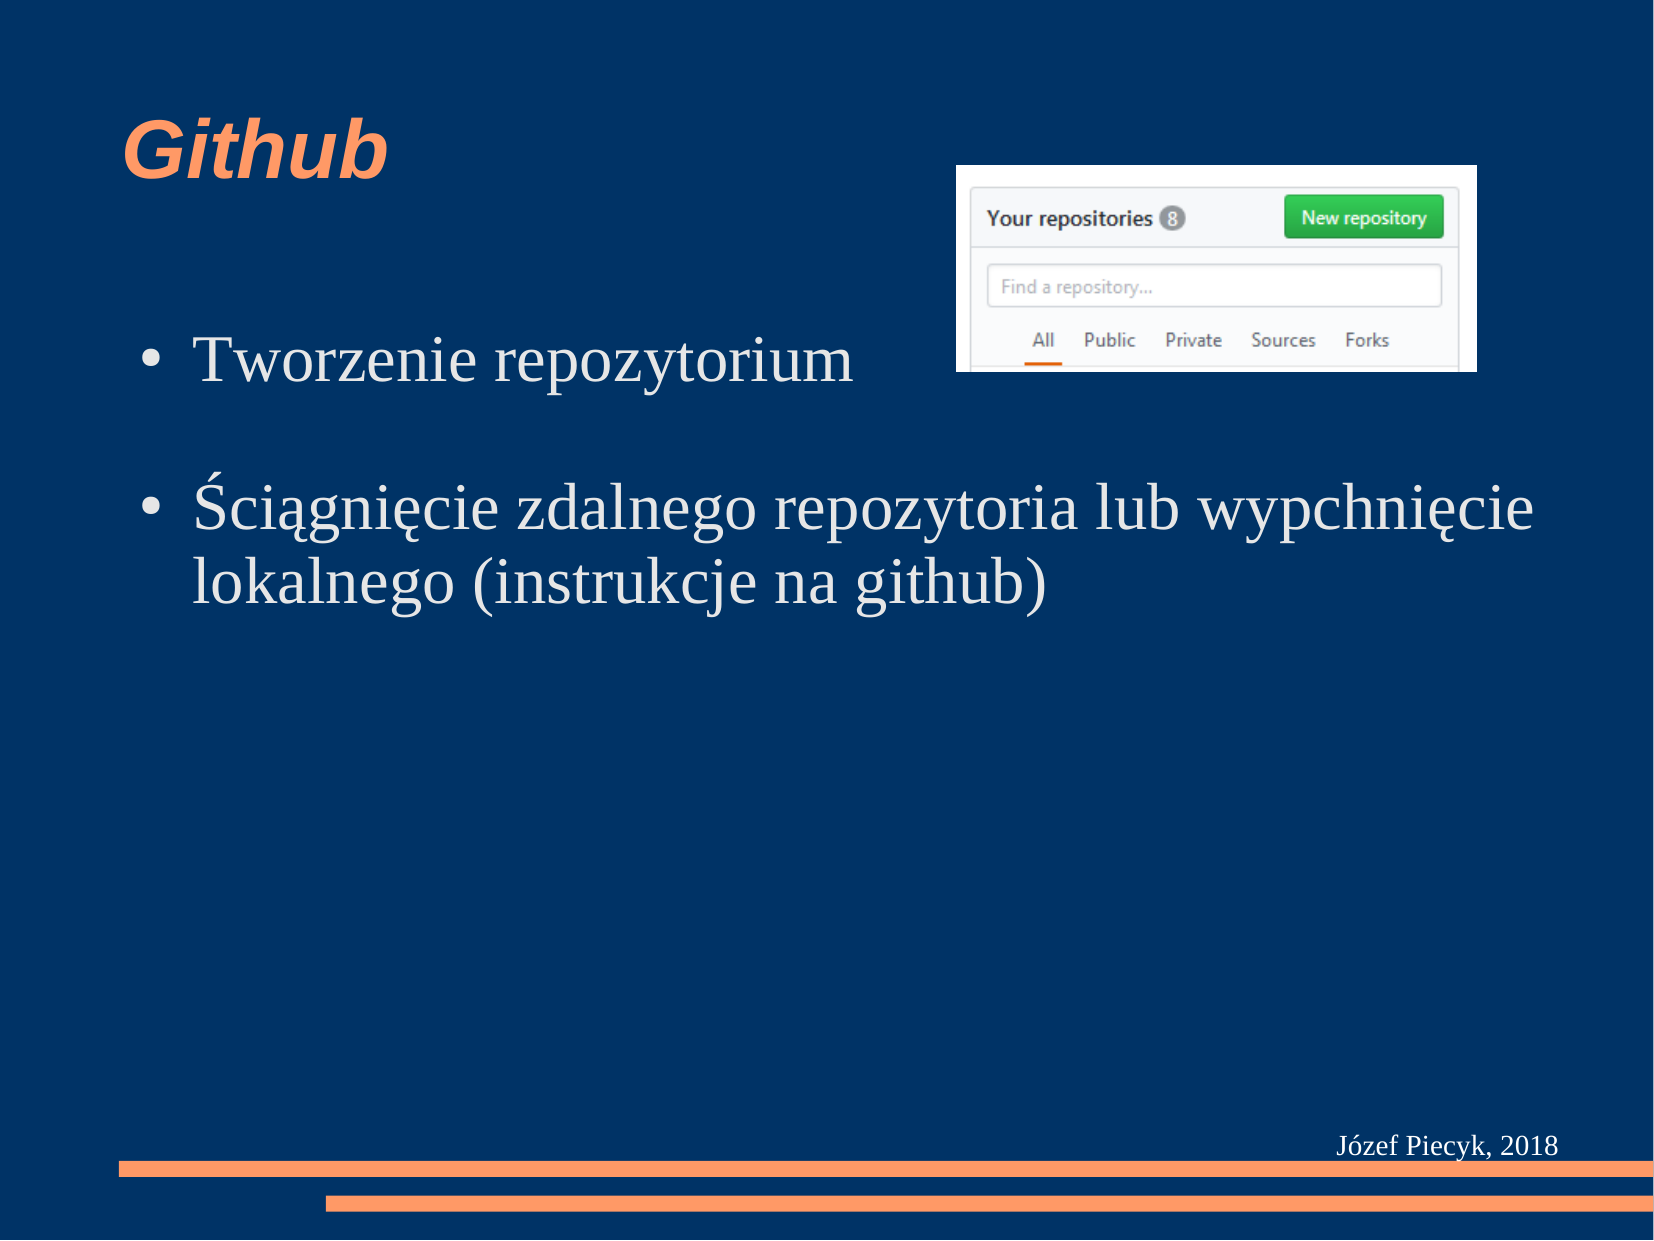

# Github
Tworzenie repozytorium
Ściągnięcie zdalnego repozytoria lub wypchnięcie lokalnego (instrukcje na github)